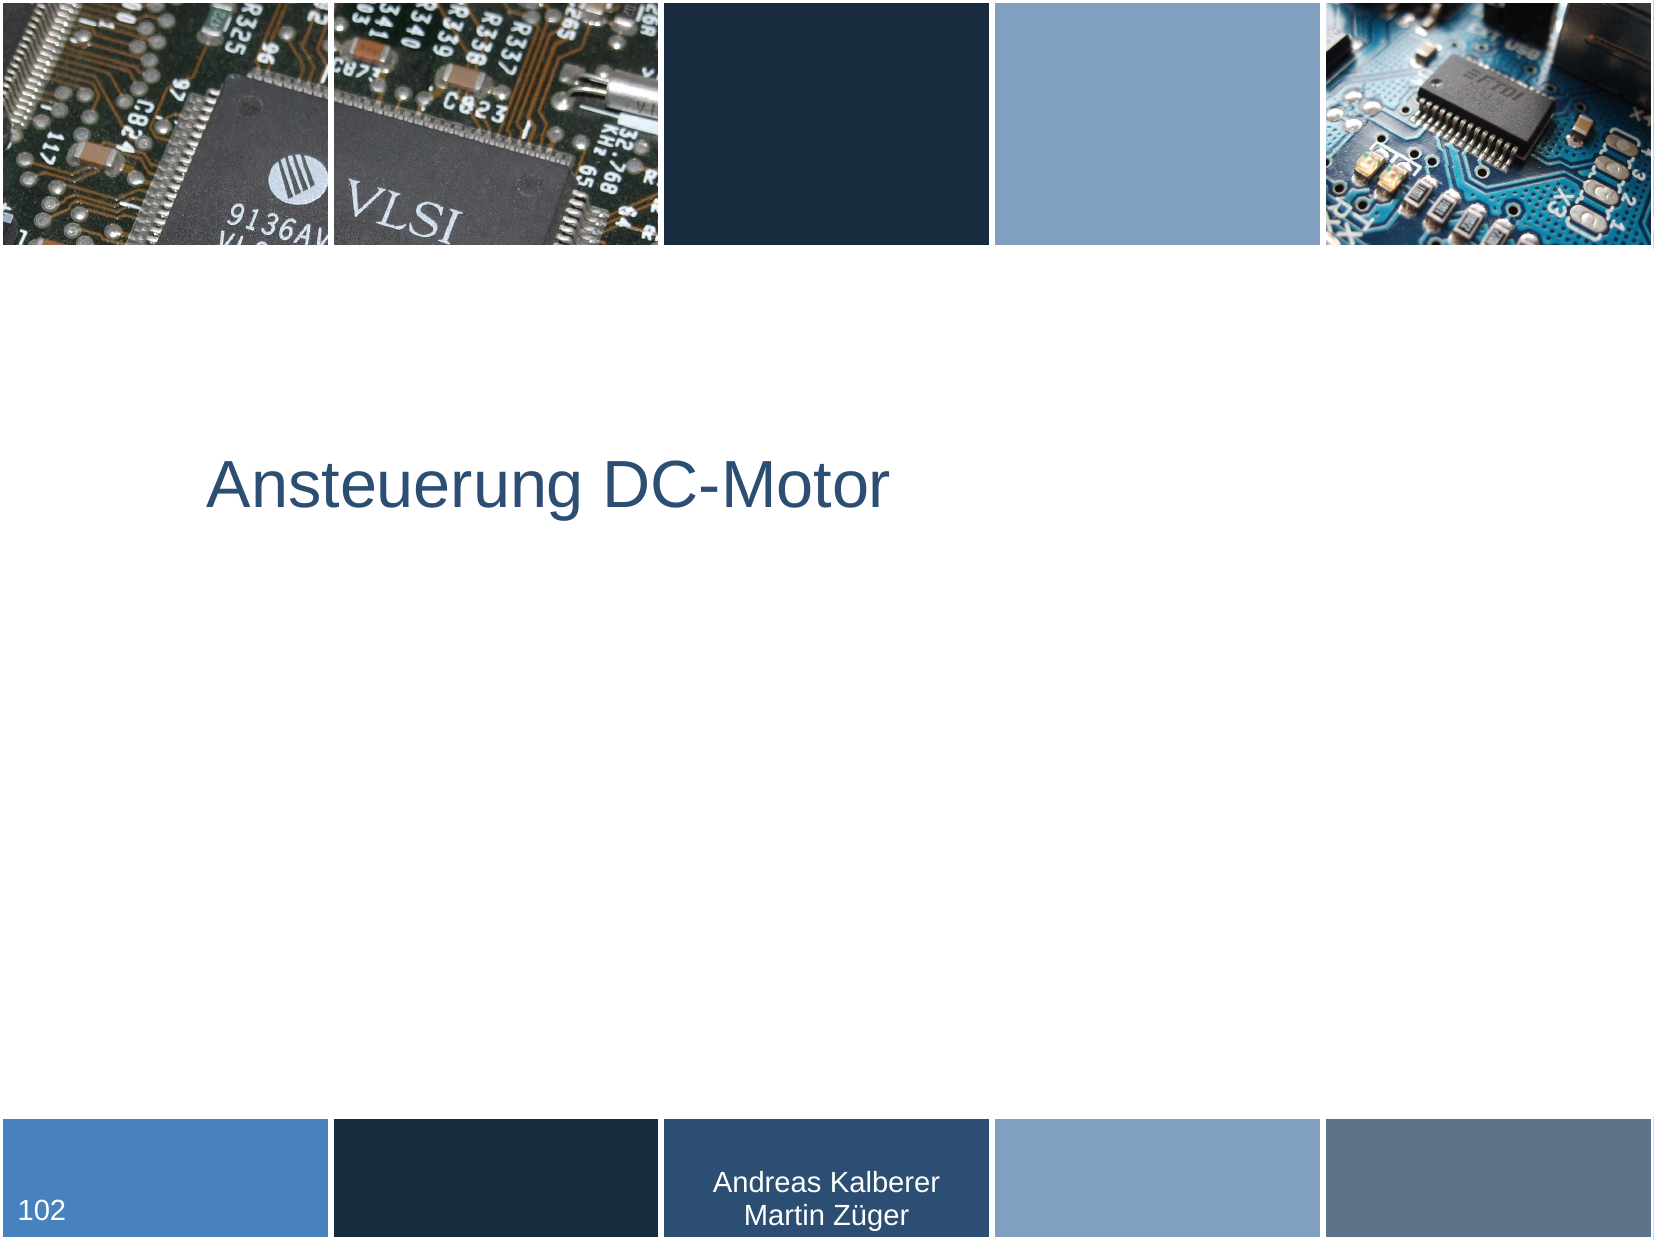

# Ansteuerung DC-Motor
LibreOffice Productivity Suite
102